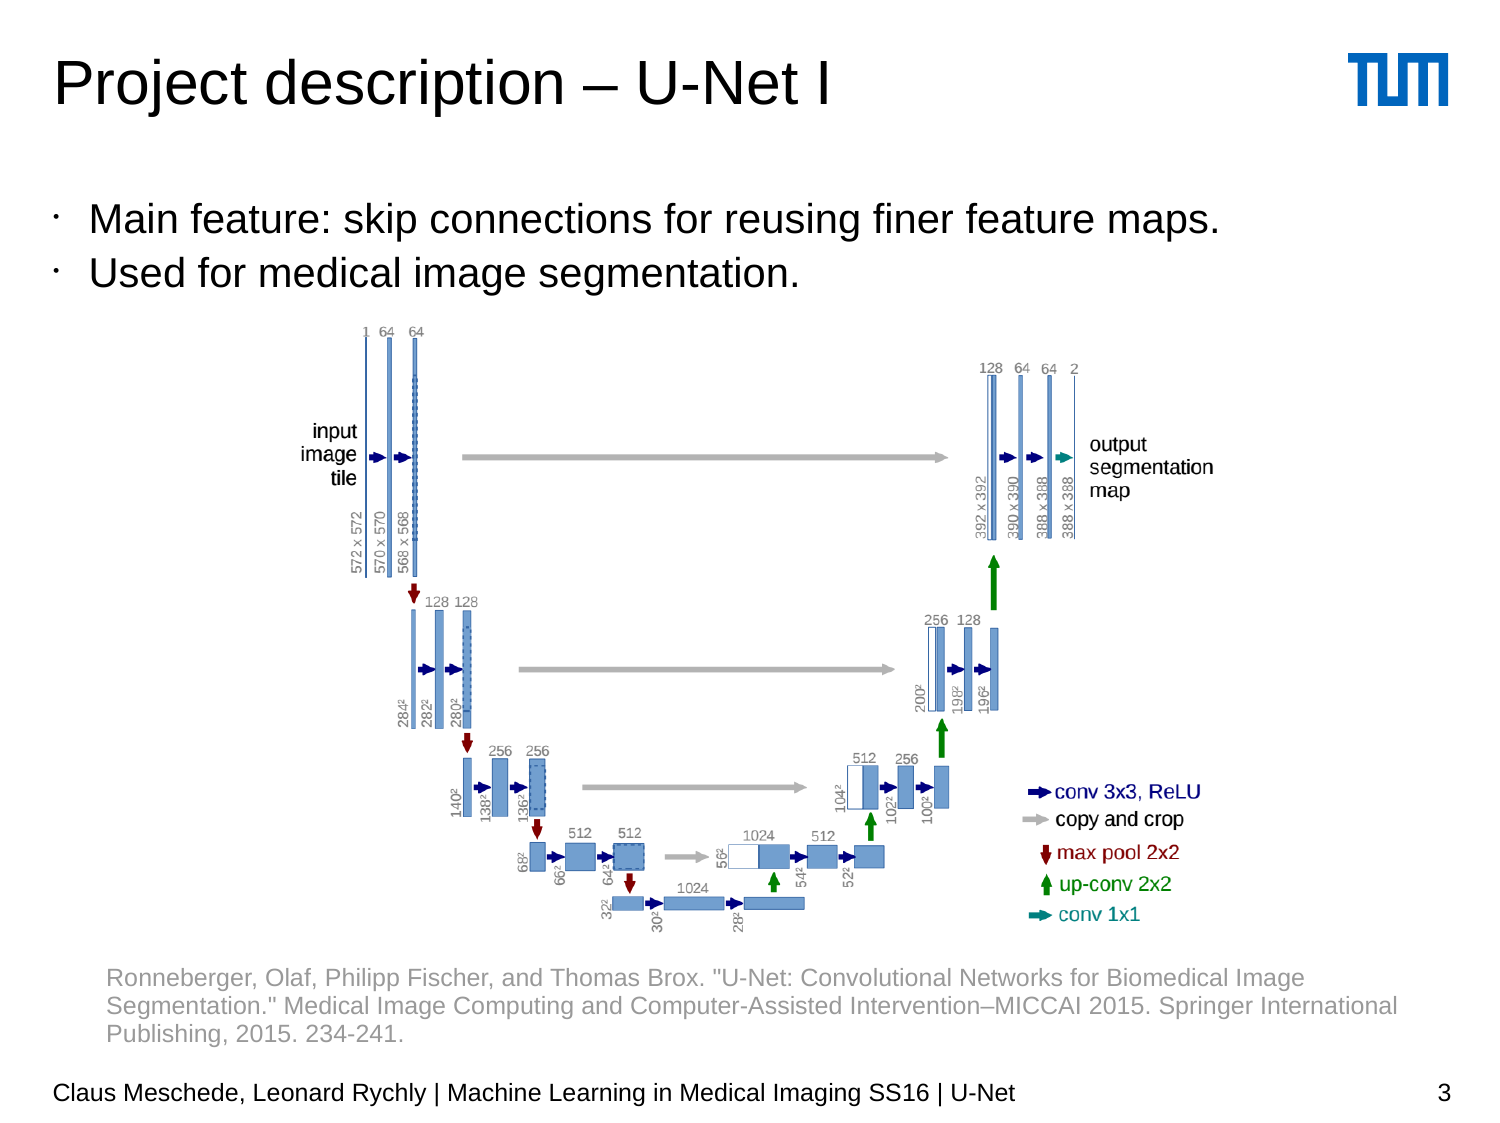

# Project description – U-Net I
Main feature: skip connections for reusing finer feature maps.
Used for medical image segmentation.
Ronneberger, Olaf, Philipp Fischer, and Thomas Brox. "U-Net: Convolutional Networks for Biomedical Image Segmentation." Medical Image Computing and Computer-Assisted Intervention–MICCAI 2015. Springer International Publishing, 2015. 234-241.
Claus Meschede, Leonard Rychly | Machine Learning in Medical Imaging SS16 | U-Net
3